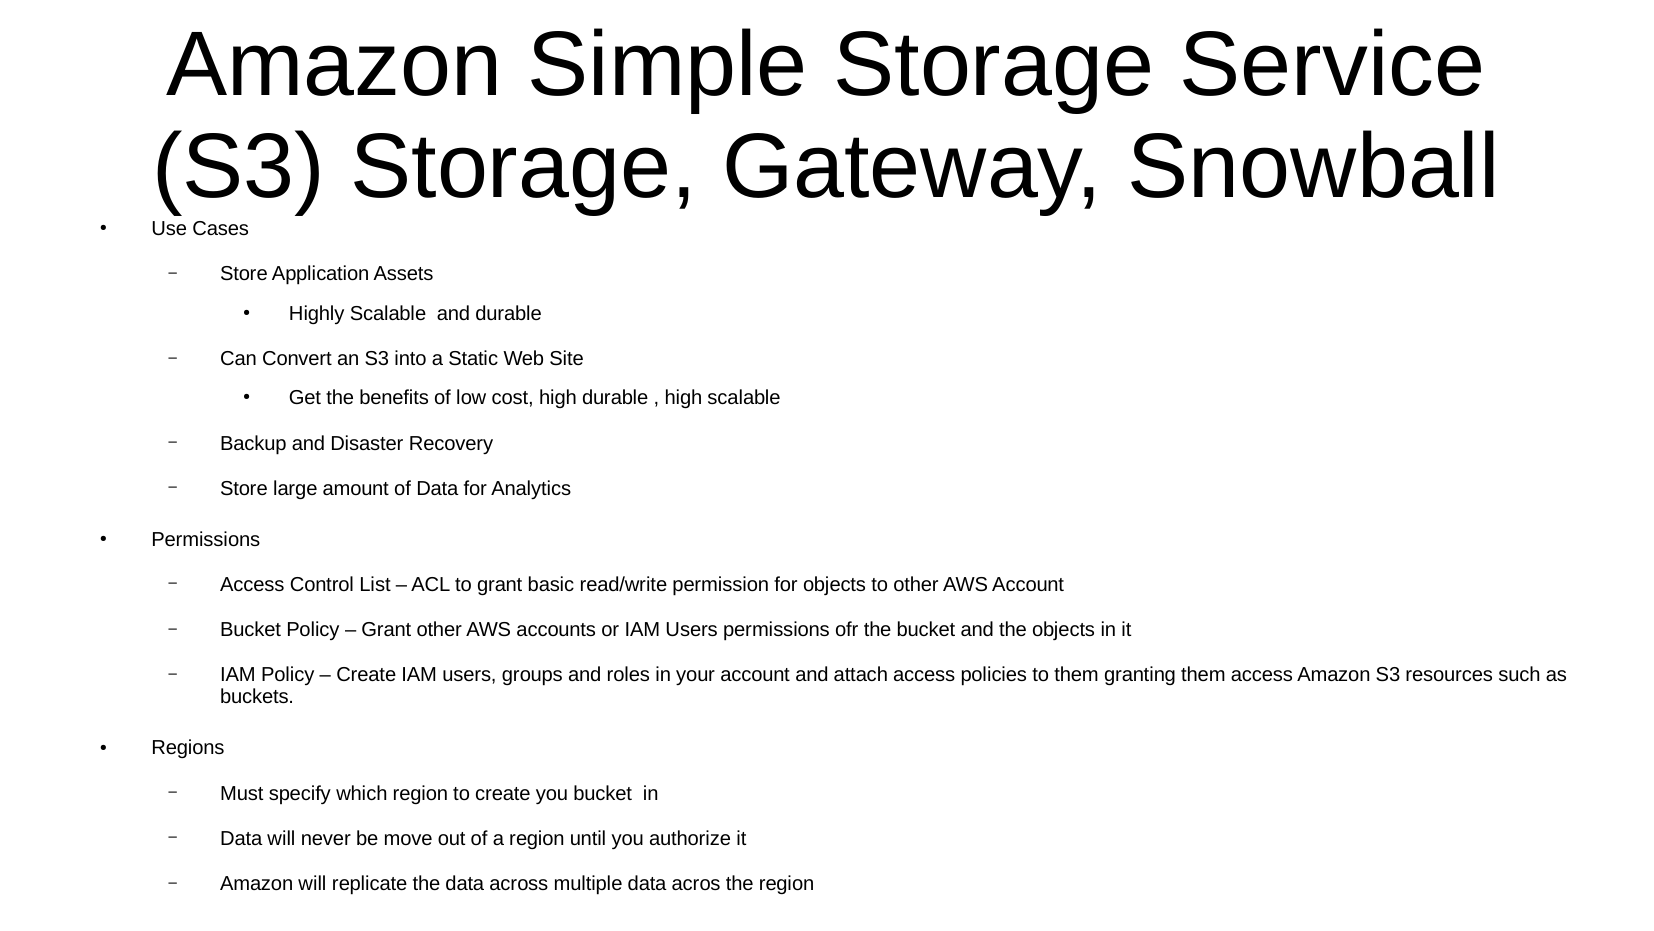

# Amazon Simple Storage Service (S3) Storage, Gateway, Snowball
Use Cases
Store Application Assets
Highly Scalable and durable
Can Convert an S3 into a Static Web Site
Get the benefits of low cost, high durable , high scalable
Backup and Disaster Recovery
Store large amount of Data for Analytics
Permissions
Access Control List – ACL to grant basic read/write permission for objects to other AWS Account
Bucket Policy – Grant other AWS accounts or IAM Users permissions ofr the bucket and the objects in it
IAM Policy – Create IAM users, groups and roles in your account and attach access policies to them granting them access Amazon S3 resources such as buckets.
Regions
Must specify which region to create you bucket in
Data will never be move out of a region until you authorize it
Amazon will replicate the data across multiple data acros the region